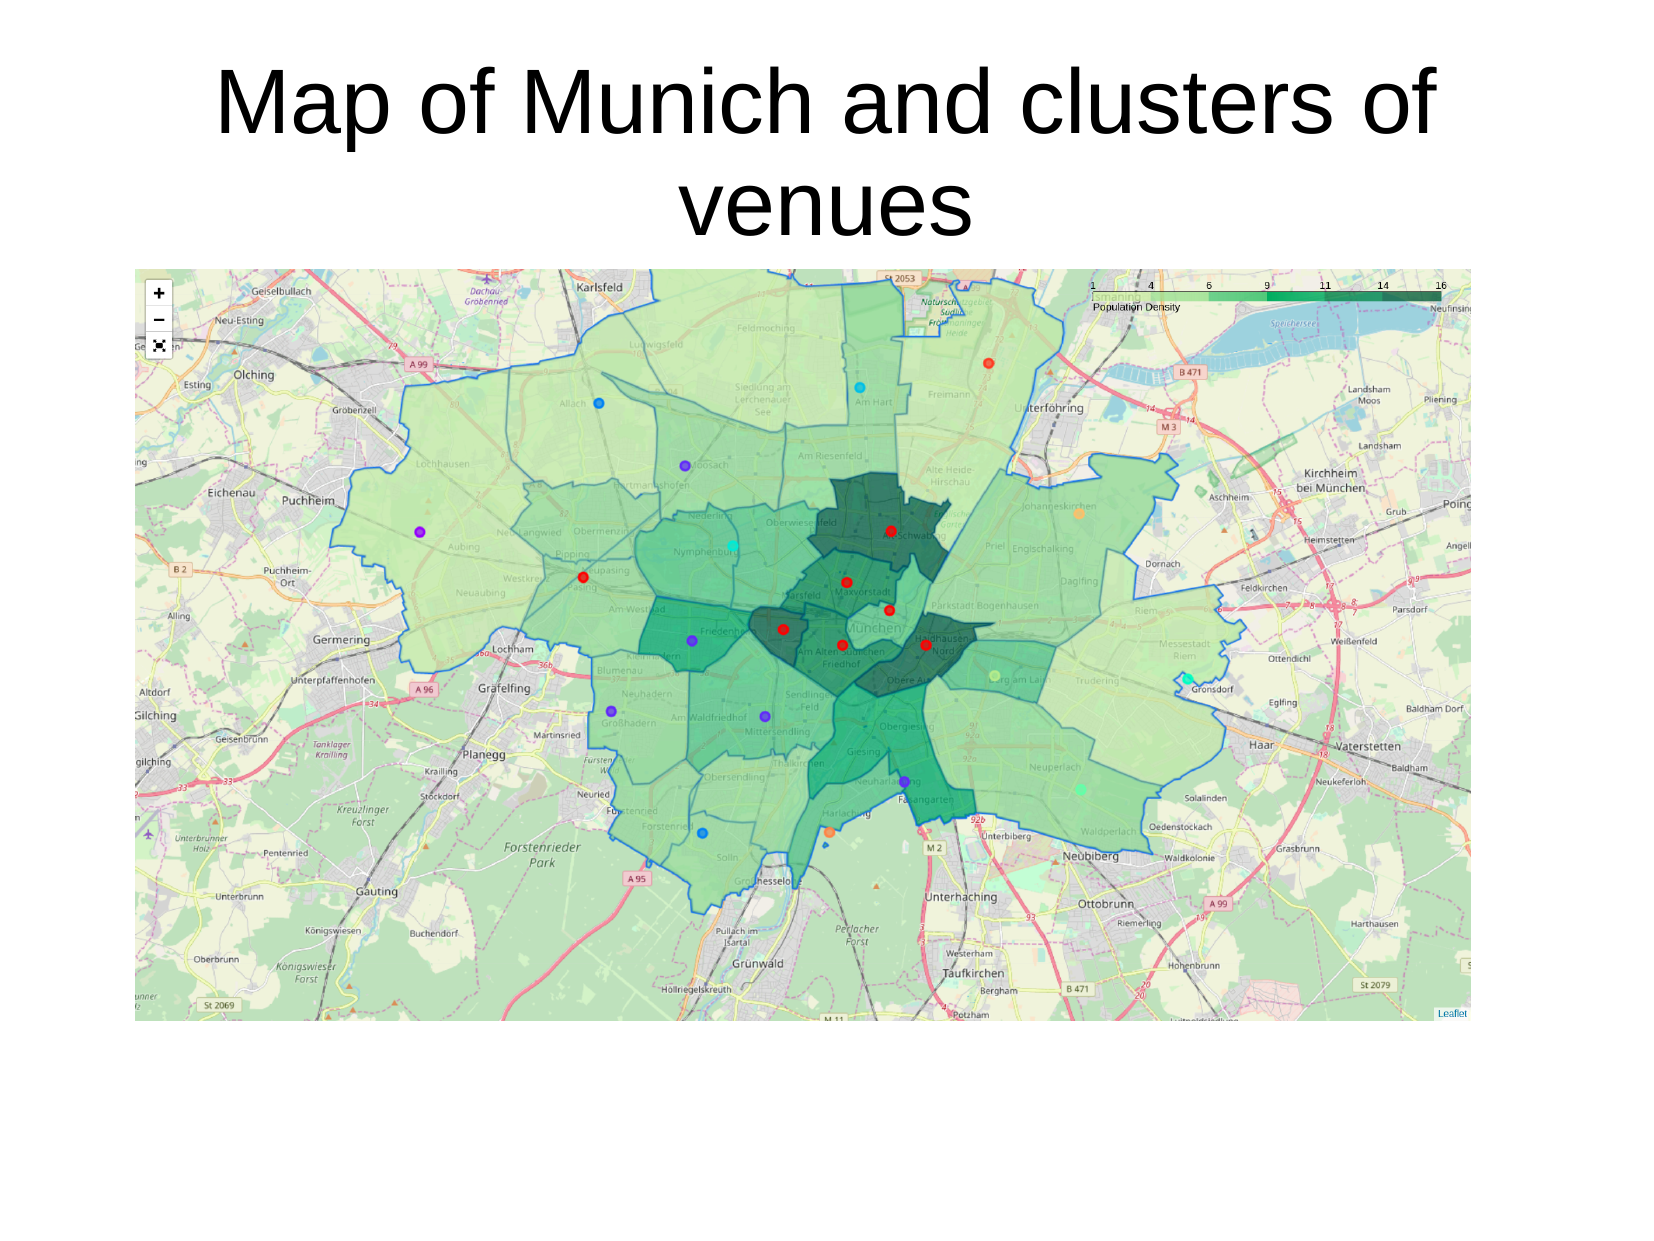

# Map of Munich and clusters of venues